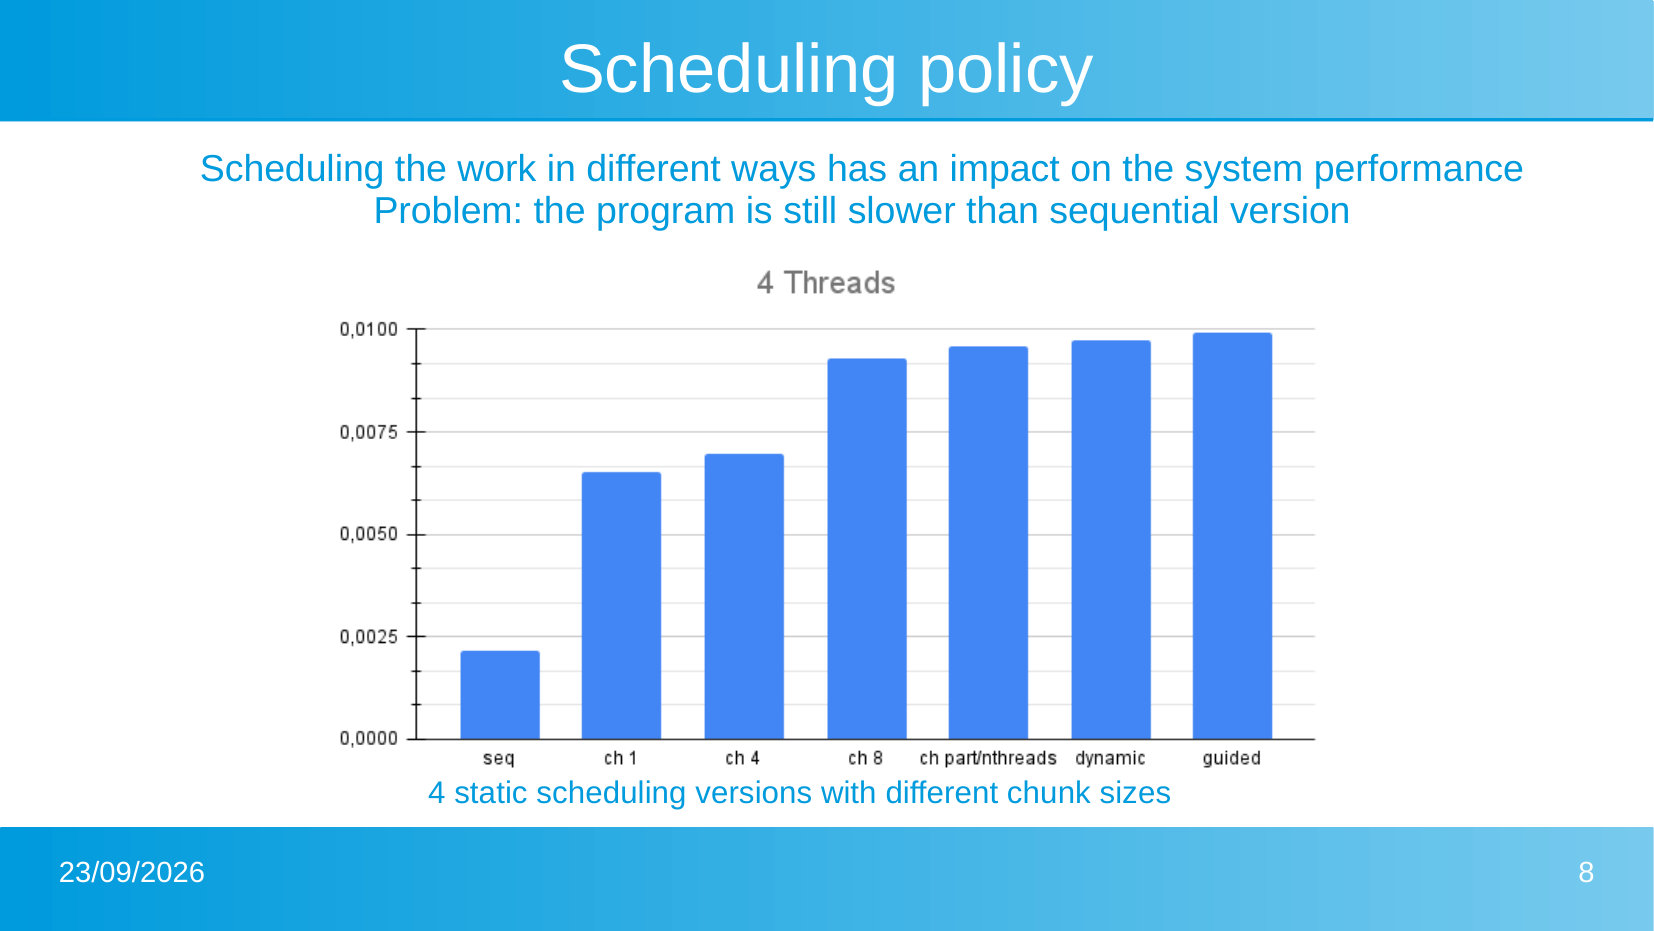

# Scheduling policy
Scheduling the work in different ways has an impact on the system performance Problem: the program is still slower than sequential version
4 static scheduling versions with different chunk sizes
8